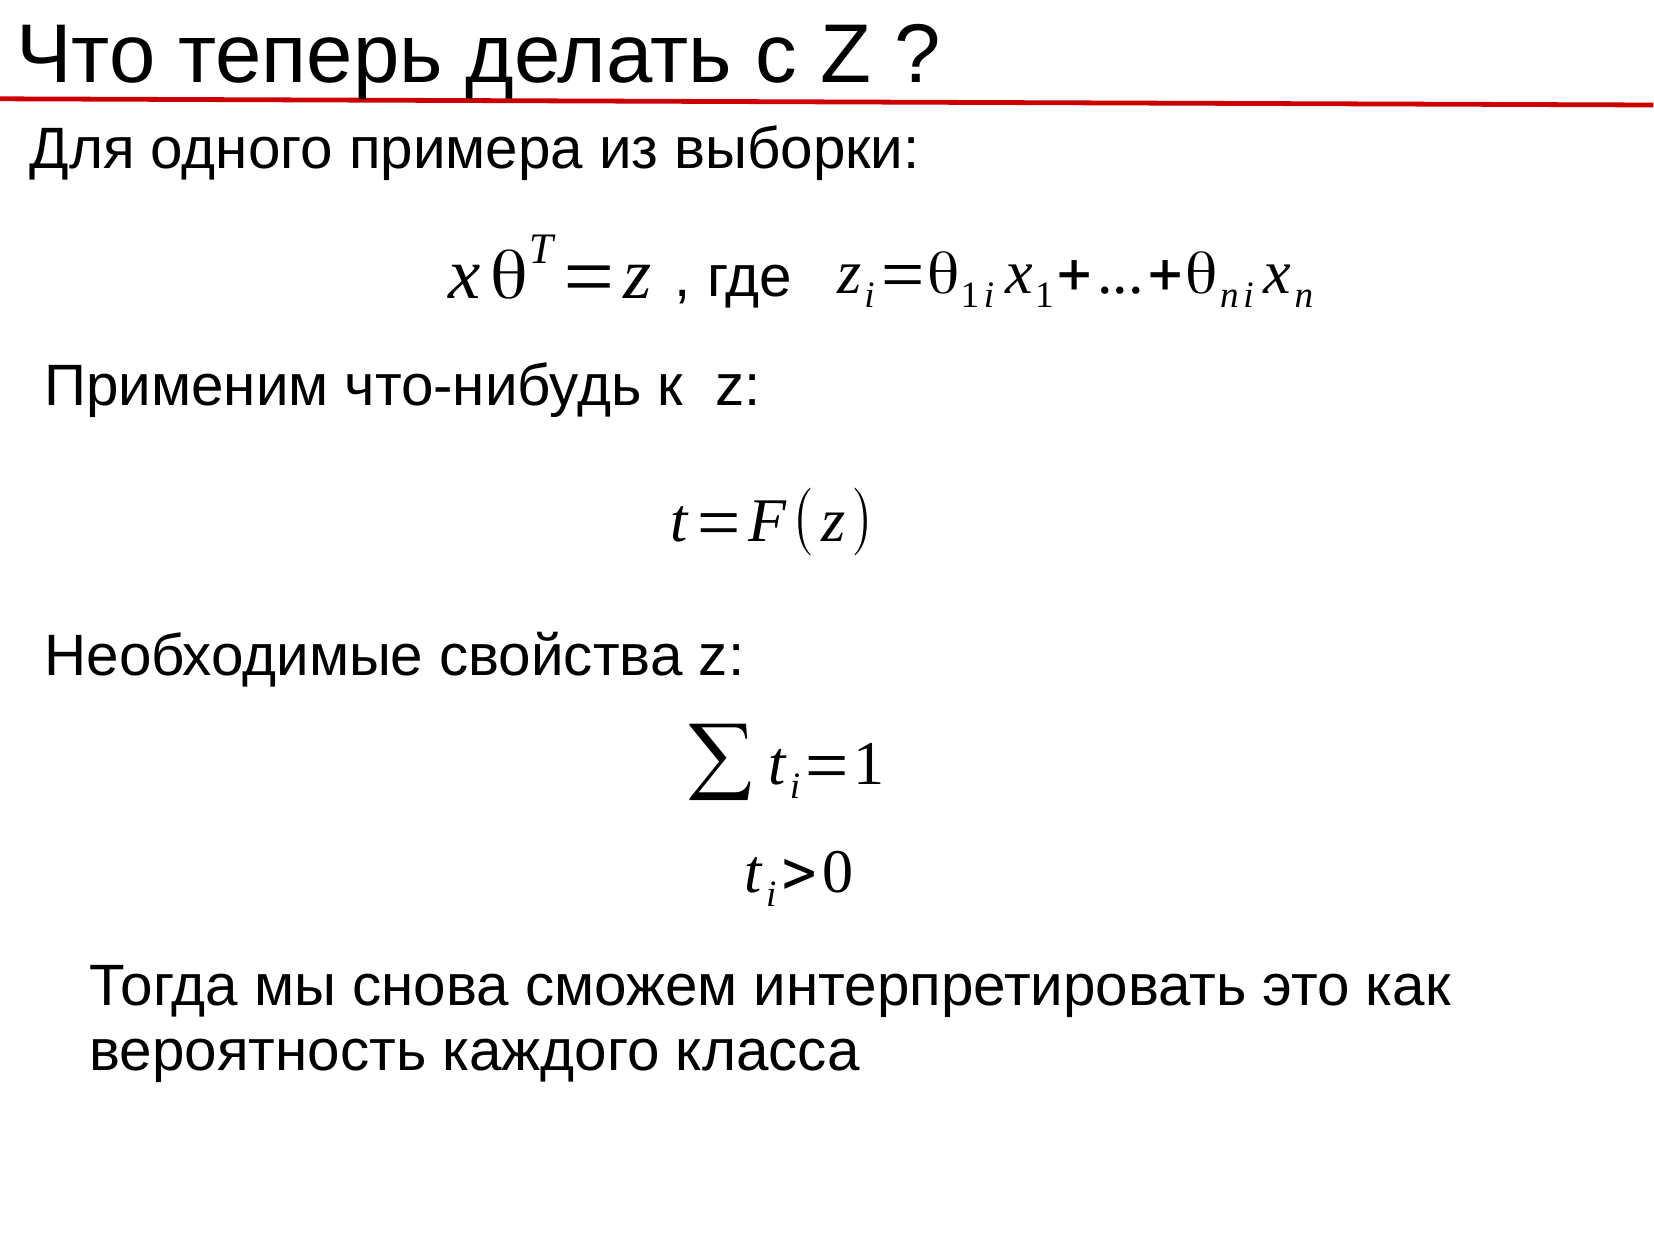

Что теперь делать с Z ?
Для одного примера из выборки:
, где
Применим что-нибудь к z:
Необходимые свойства z:
Тогда мы снова сможем интерпретировать это как вероятность каждого класса